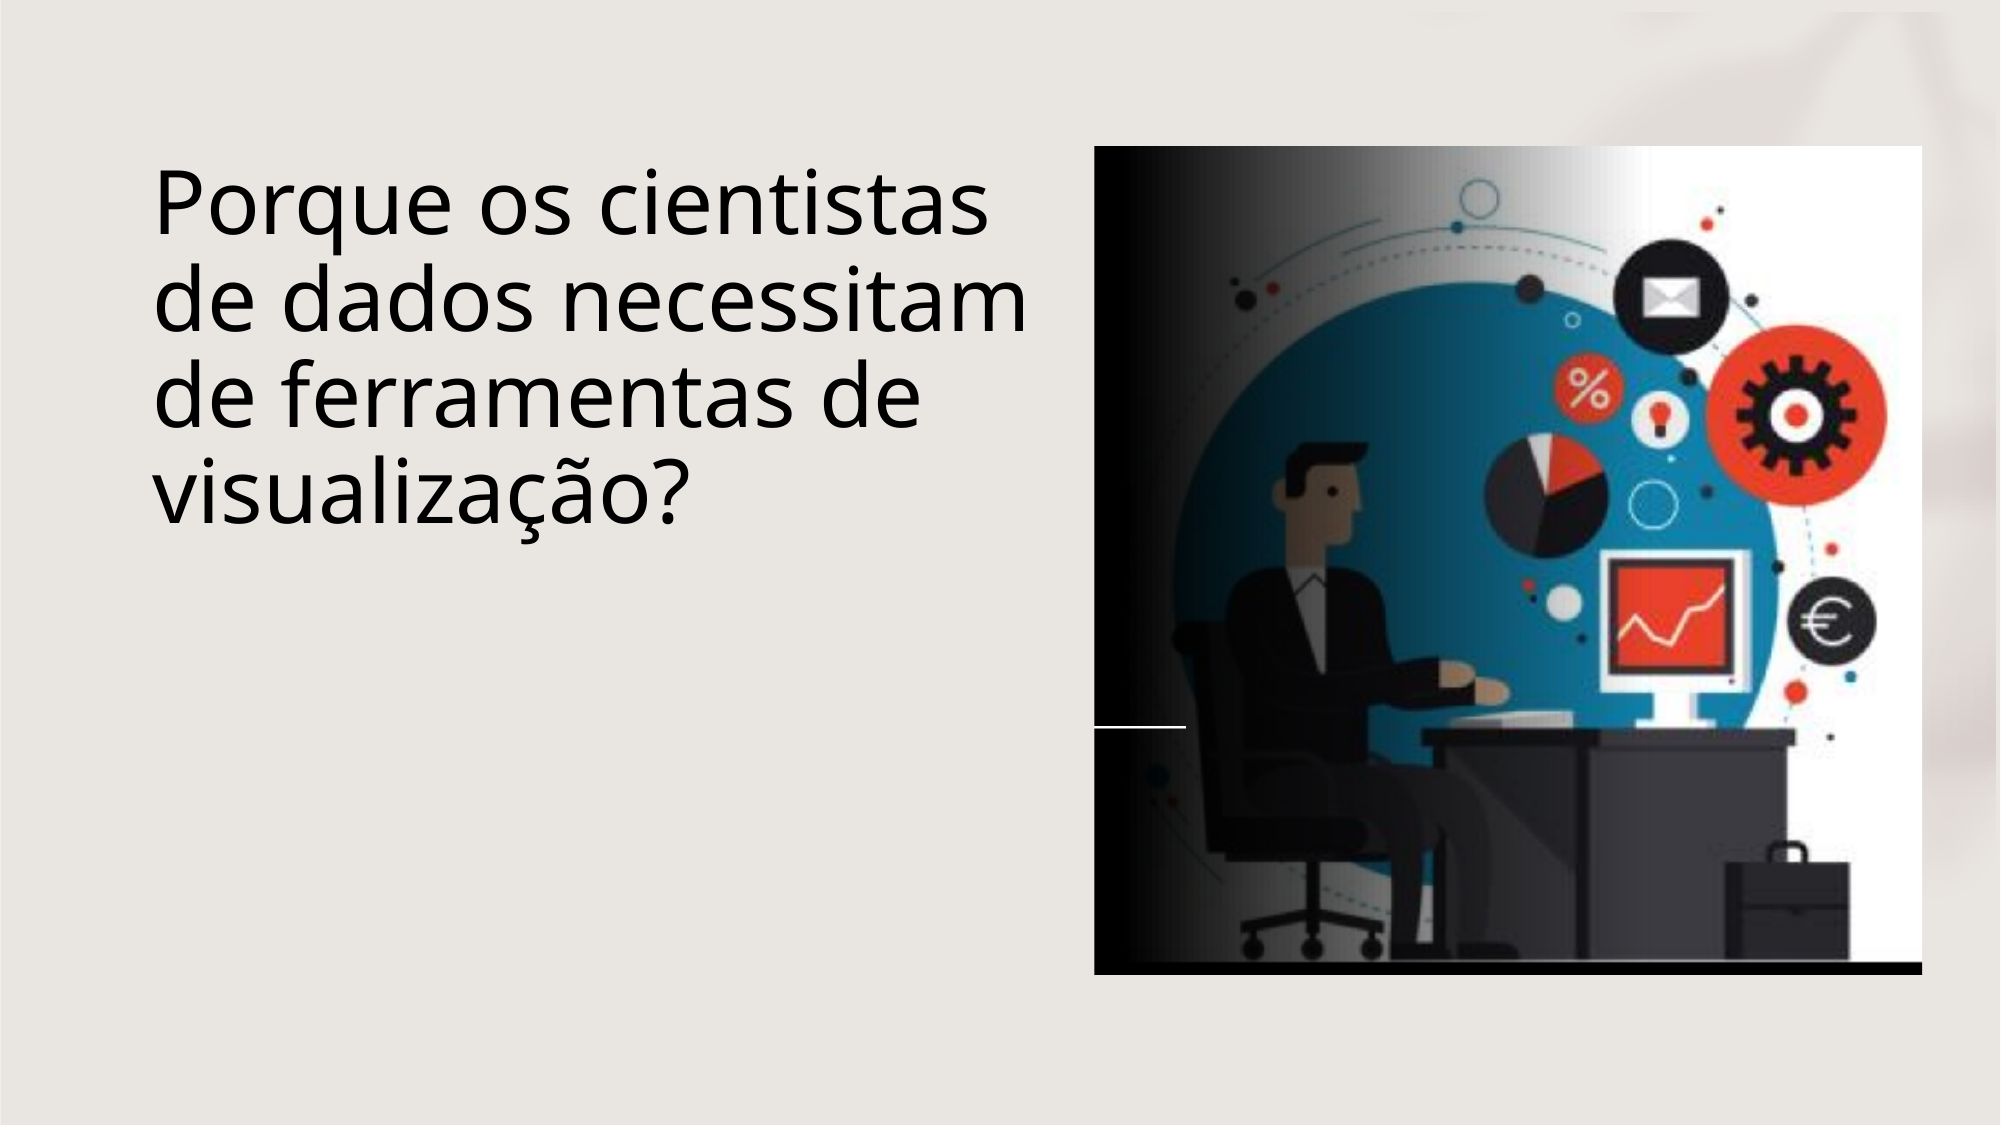

# Porque os cientistas de dados necessitam de ferramentas de visualização?